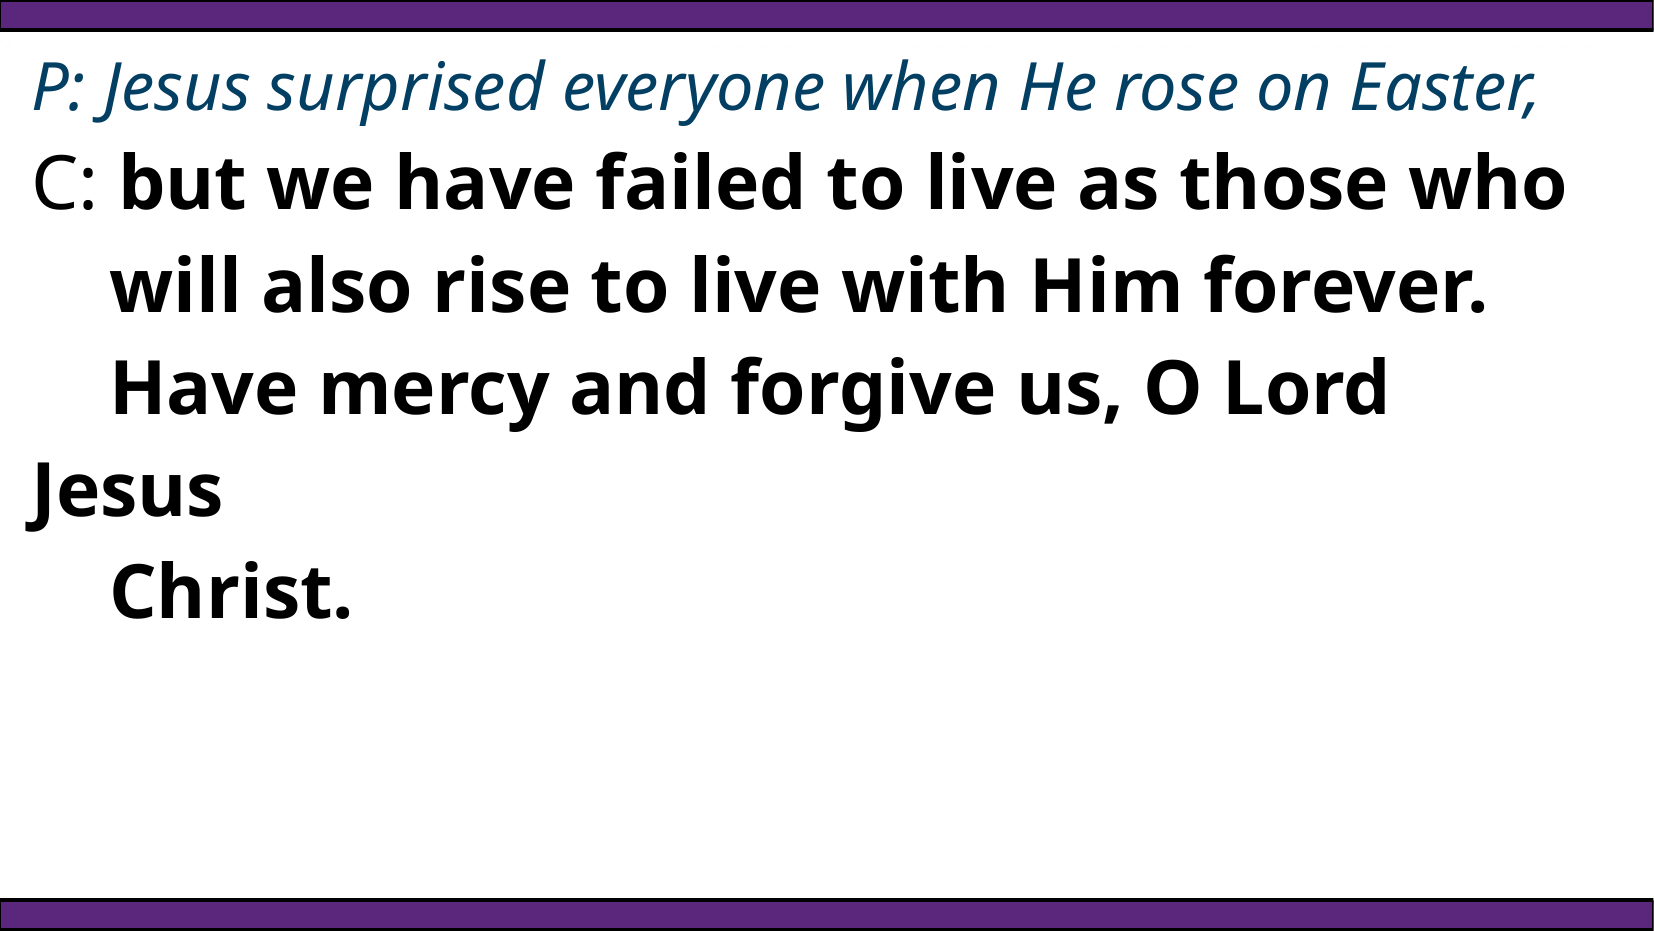

P: Jesus surprised everyone when He rose on Easter,
C: but we have failed to live as those who
 will also rise to live with Him forever.
 Have mercy and forgive us, O Lord Jesus
 Christ.